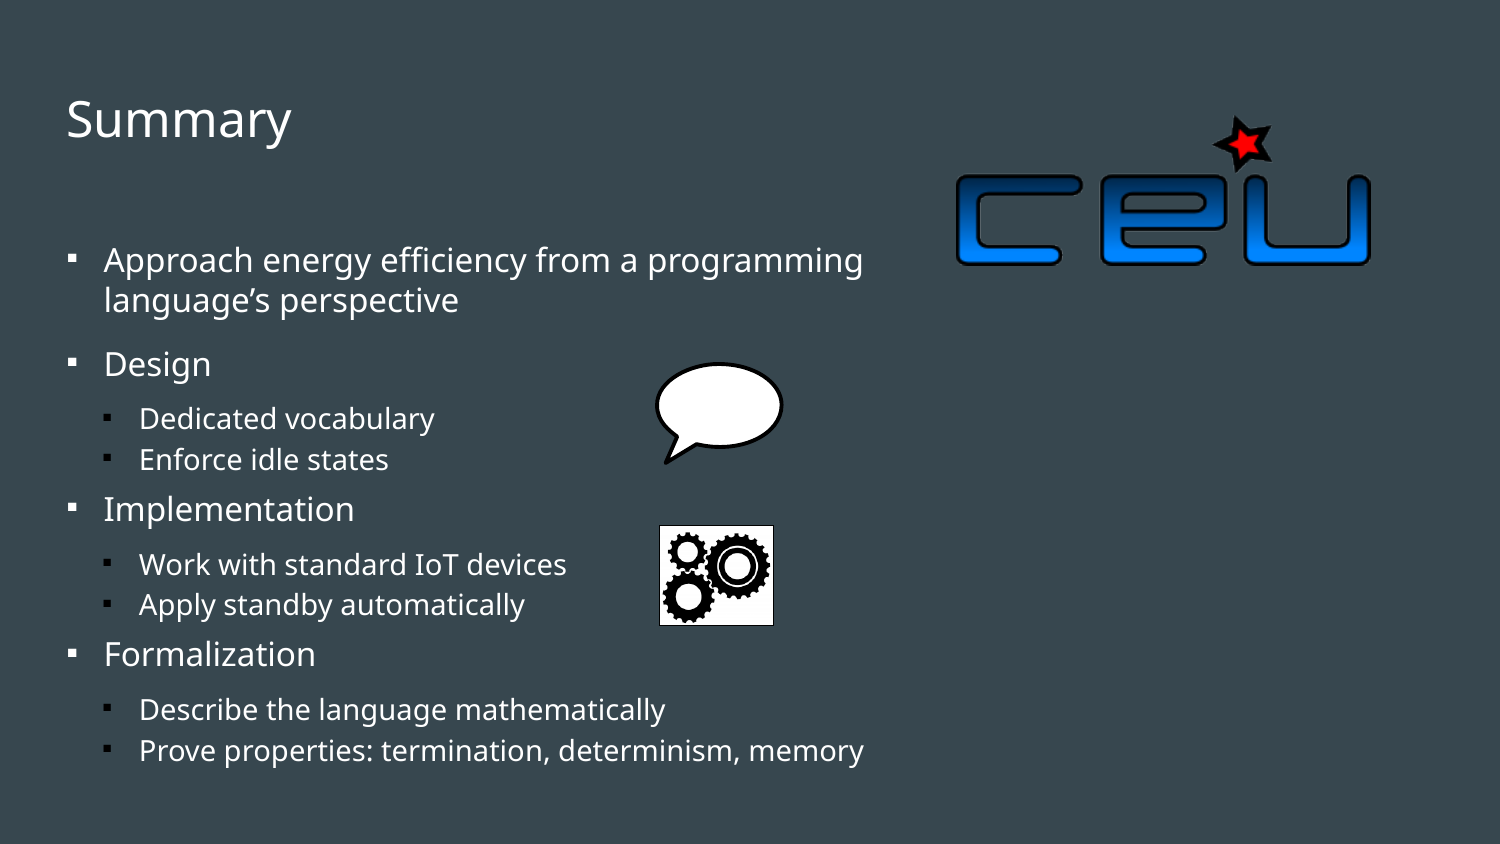

# Summary
Approach energy efficiency from a programming language’s perspective
Design
Dedicated vocabulary
Enforce idle states
Implementation
Work with standard IoT devices
Apply standby automatically
Formalization
Describe the language mathematically
Prove properties: termination, determinism, memory